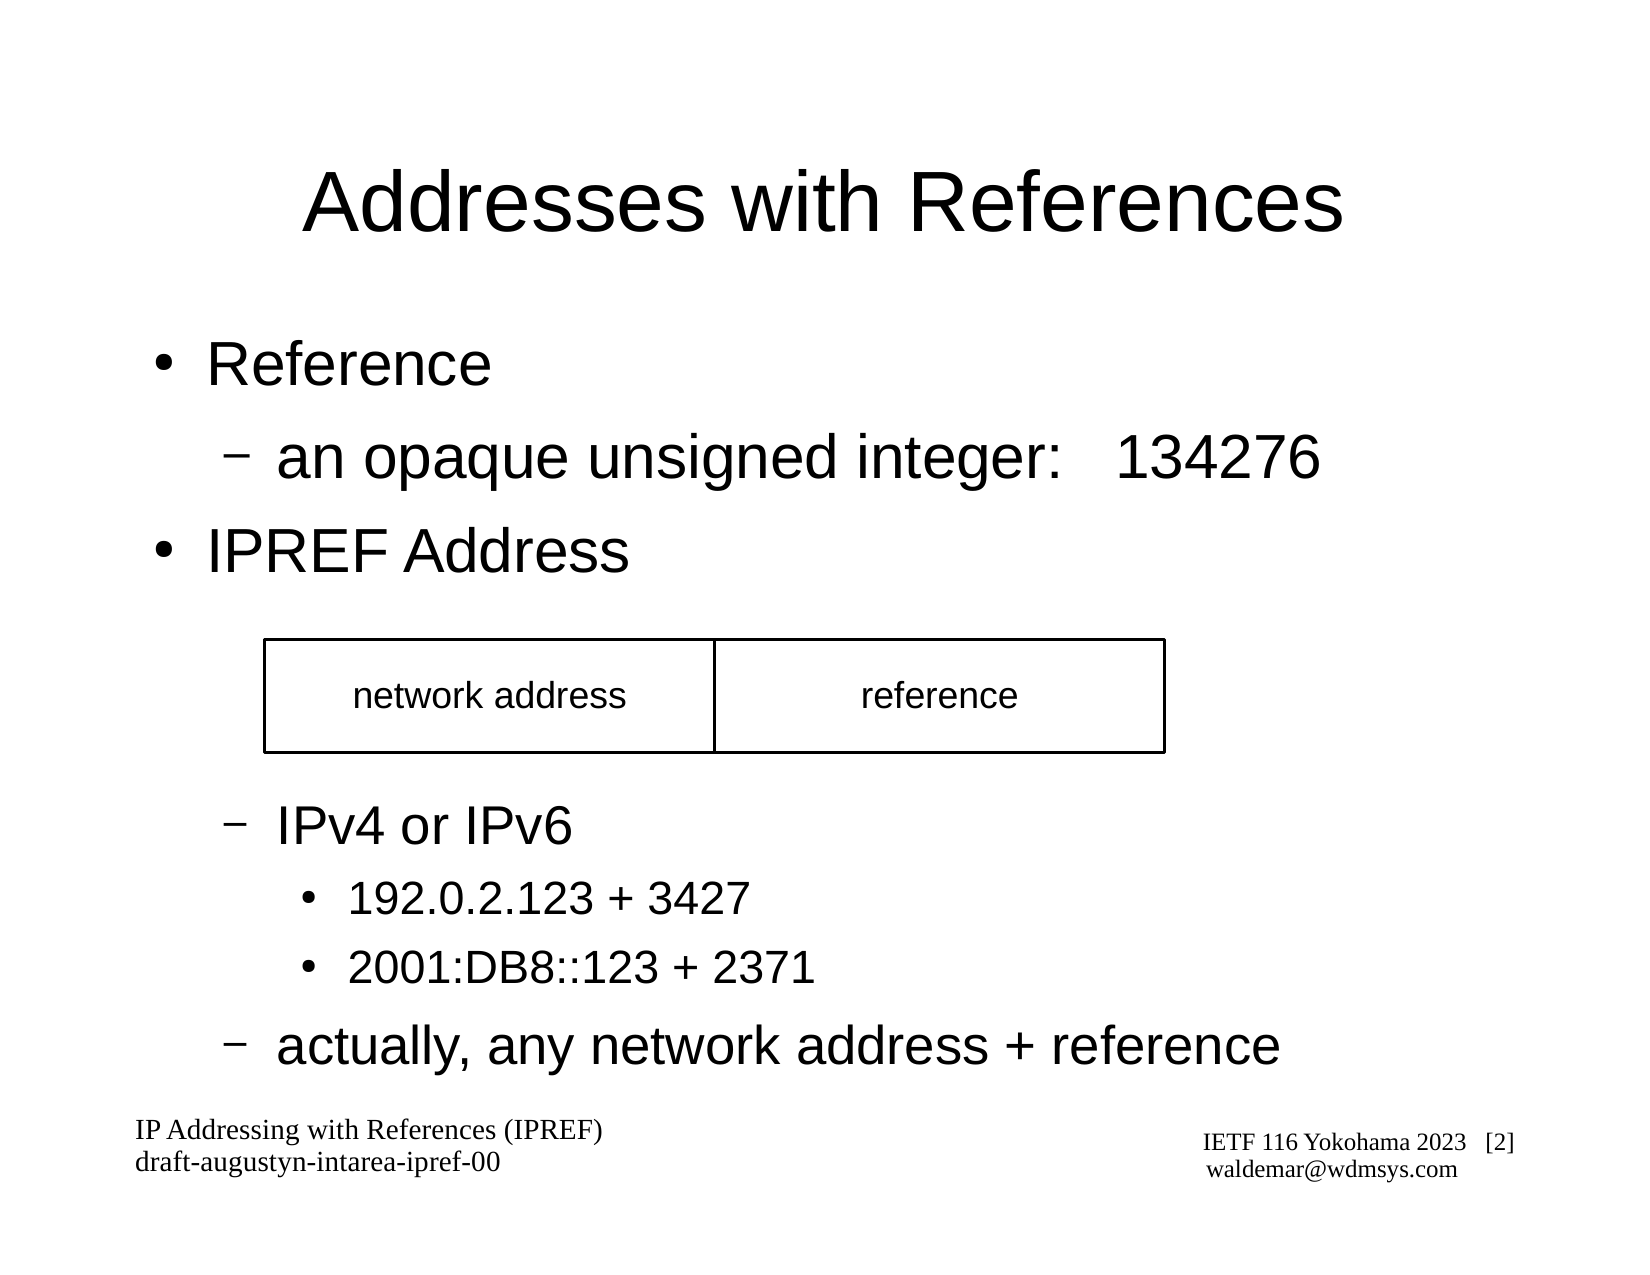

Addresses with References
# Reference
an opaque unsigned integer: 134276
IPREF Address
IPv4 or IPv6
192.0.2.123 + 3427
2001:DB8::123 + 2371
actually, any network address + reference
reference
network address
2